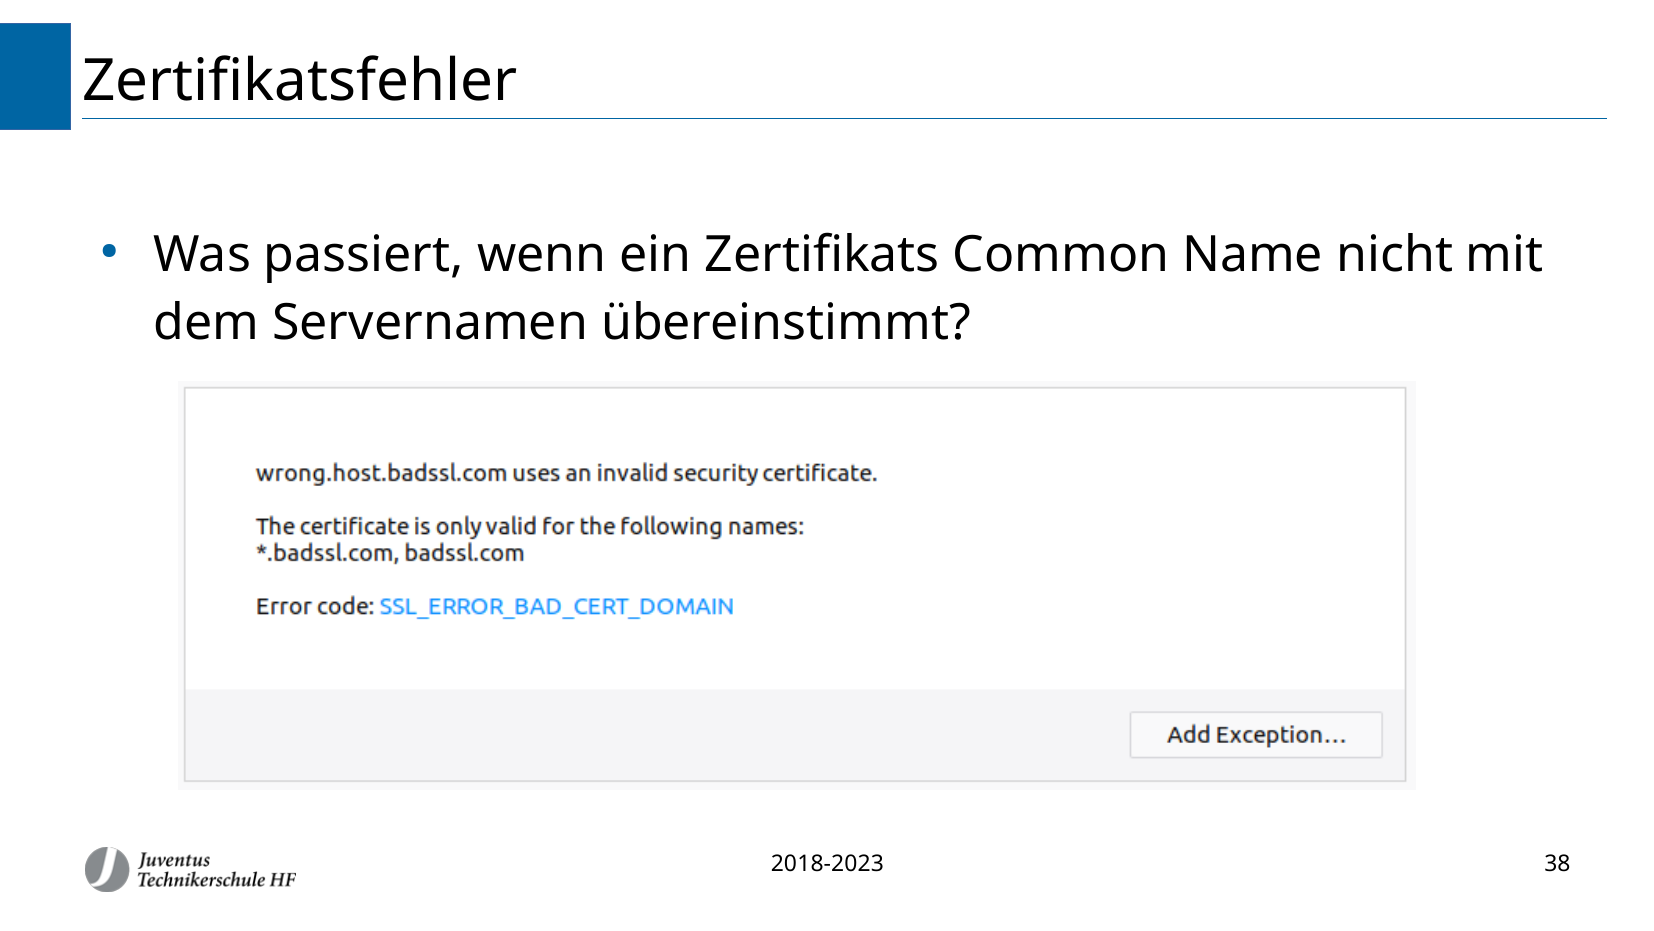

# Zertifikatsfehler
Was passiert, wenn ein Zertifikats Common Name nicht mit dem Servernamen übereinstimmt?
2018-2023
38